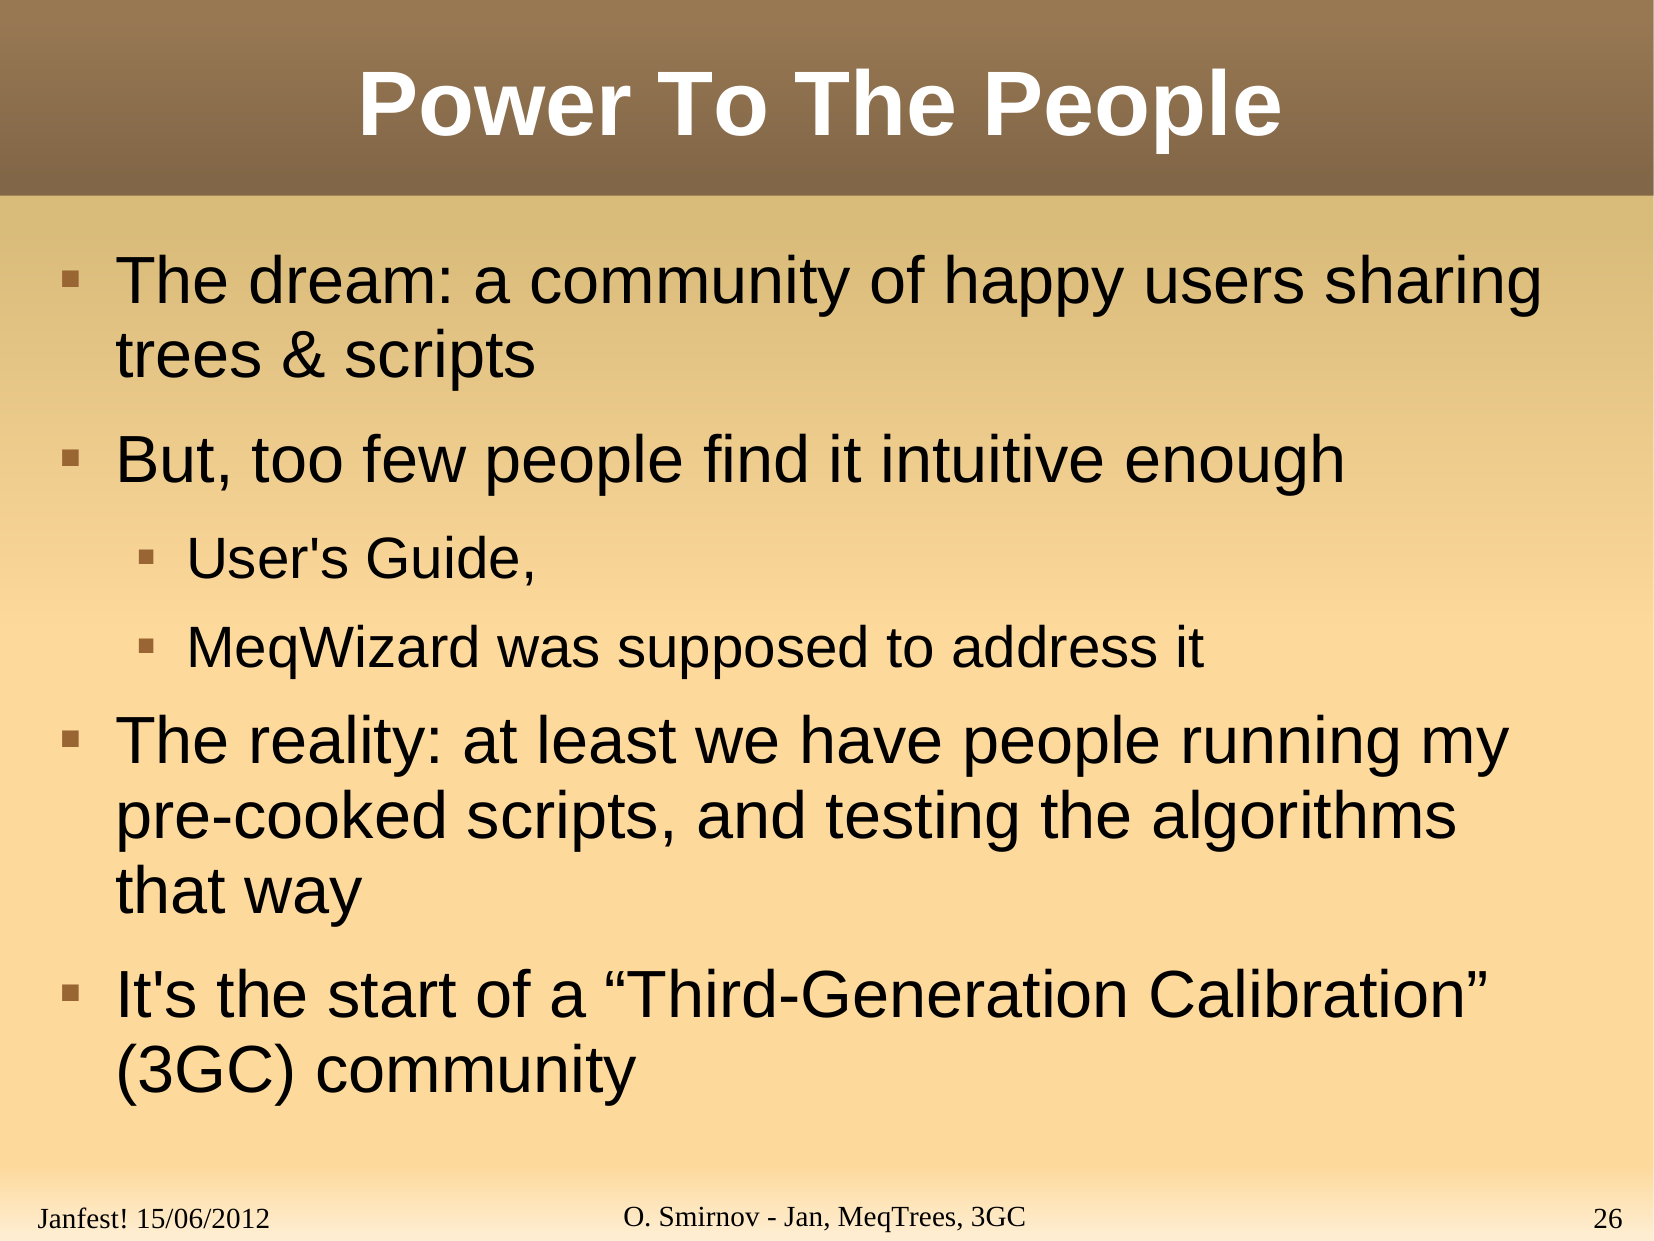

# Power To The People
The dream: a community of happy users sharing trees & scripts
But, too few people find it intuitive enough
User's Guide,
MeqWizard was supposed to address it
The reality: at least we have people running my pre-cooked scripts, and testing the algorithms that way
It's the start of a “Third-Generation Calibration” (3GC) community
O. Smirnov - Jan, MeqTrees, 3GC
Janfest! 15/06/2012
26